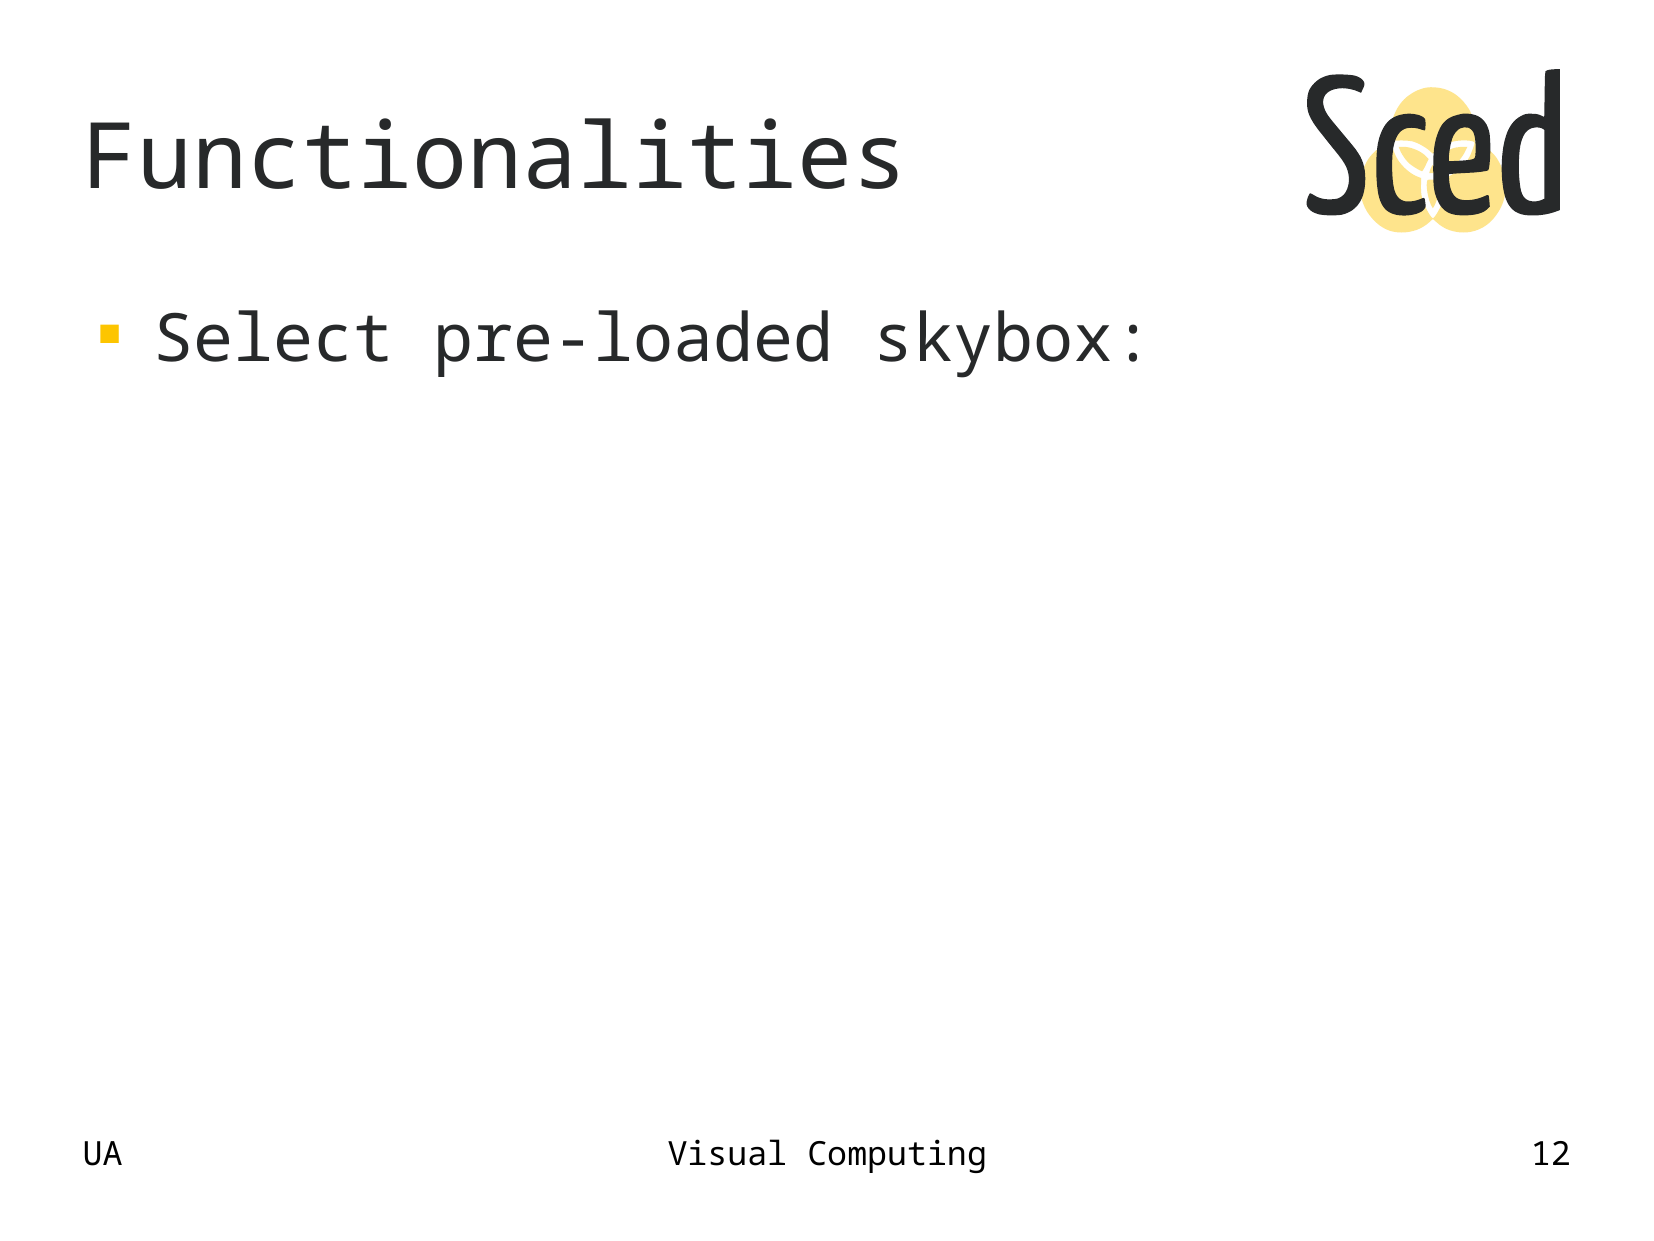

# Functionalities
Select pre-loaded skybox:
UA
Visual Computing
12